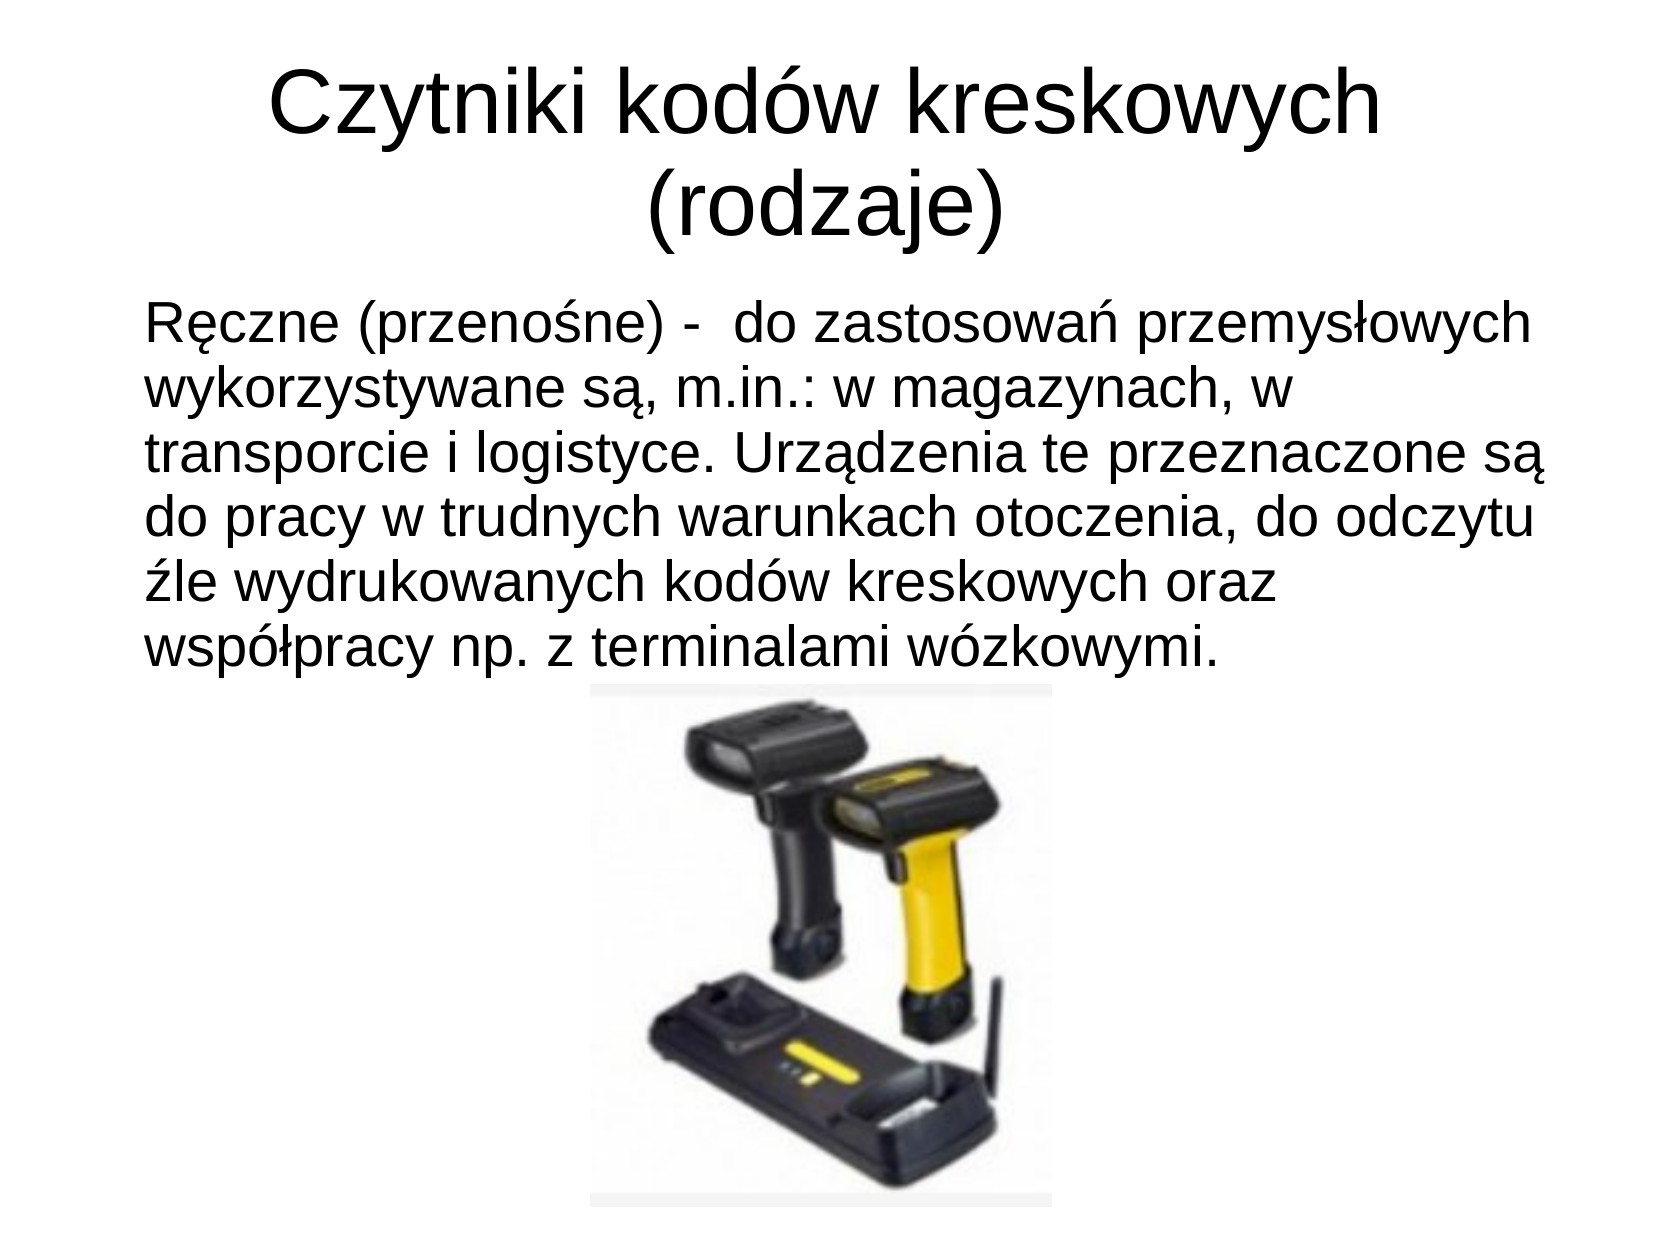

# Czytniki kodów kreskowych (rodzaje)
Ręczne (przenośne) - do zastosowań przemysłowych wykorzystywane są, m.in.: w magazynach, w transporcie i logistyce. Urządzenia te przeznaczone są do pracy w trudnych warunkach otoczenia, do odczytu źle wydrukowanych kodów kreskowych oraz współpracy np. z terminalami wózkowymi.